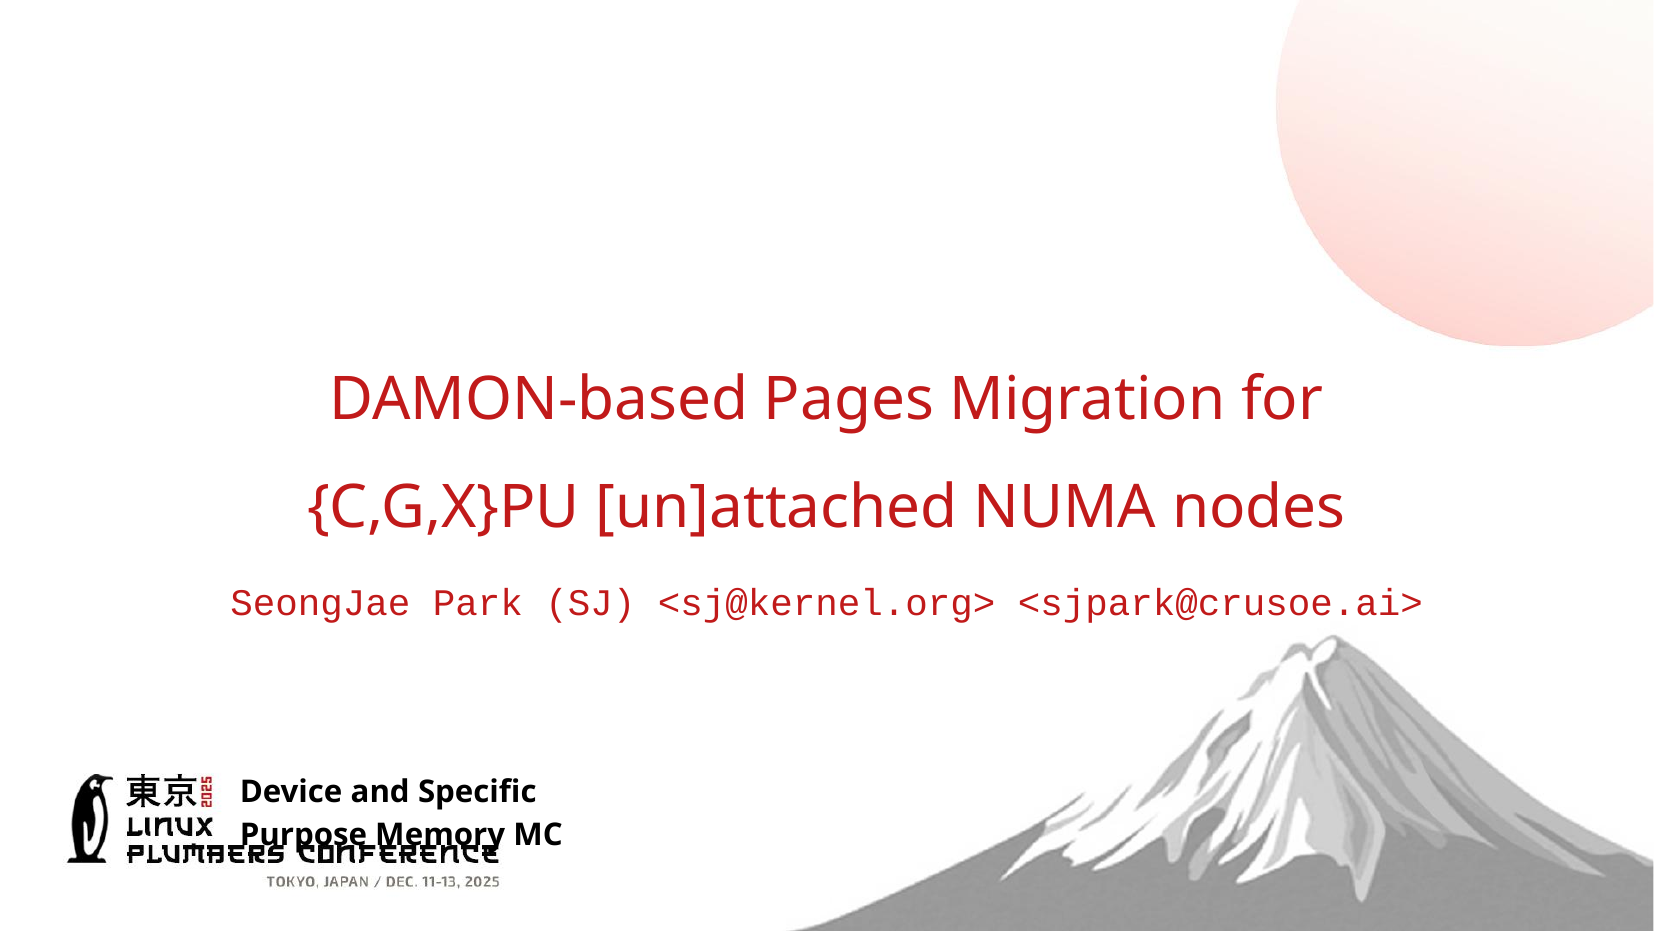

# DAMON-based Pages Migration for {C,G,X}PU [un]attached NUMA nodes
SeongJae Park (SJ) <sj@kernel.org> <sjpark@crusoe.ai>
Device and Specific Purpose Memory MC